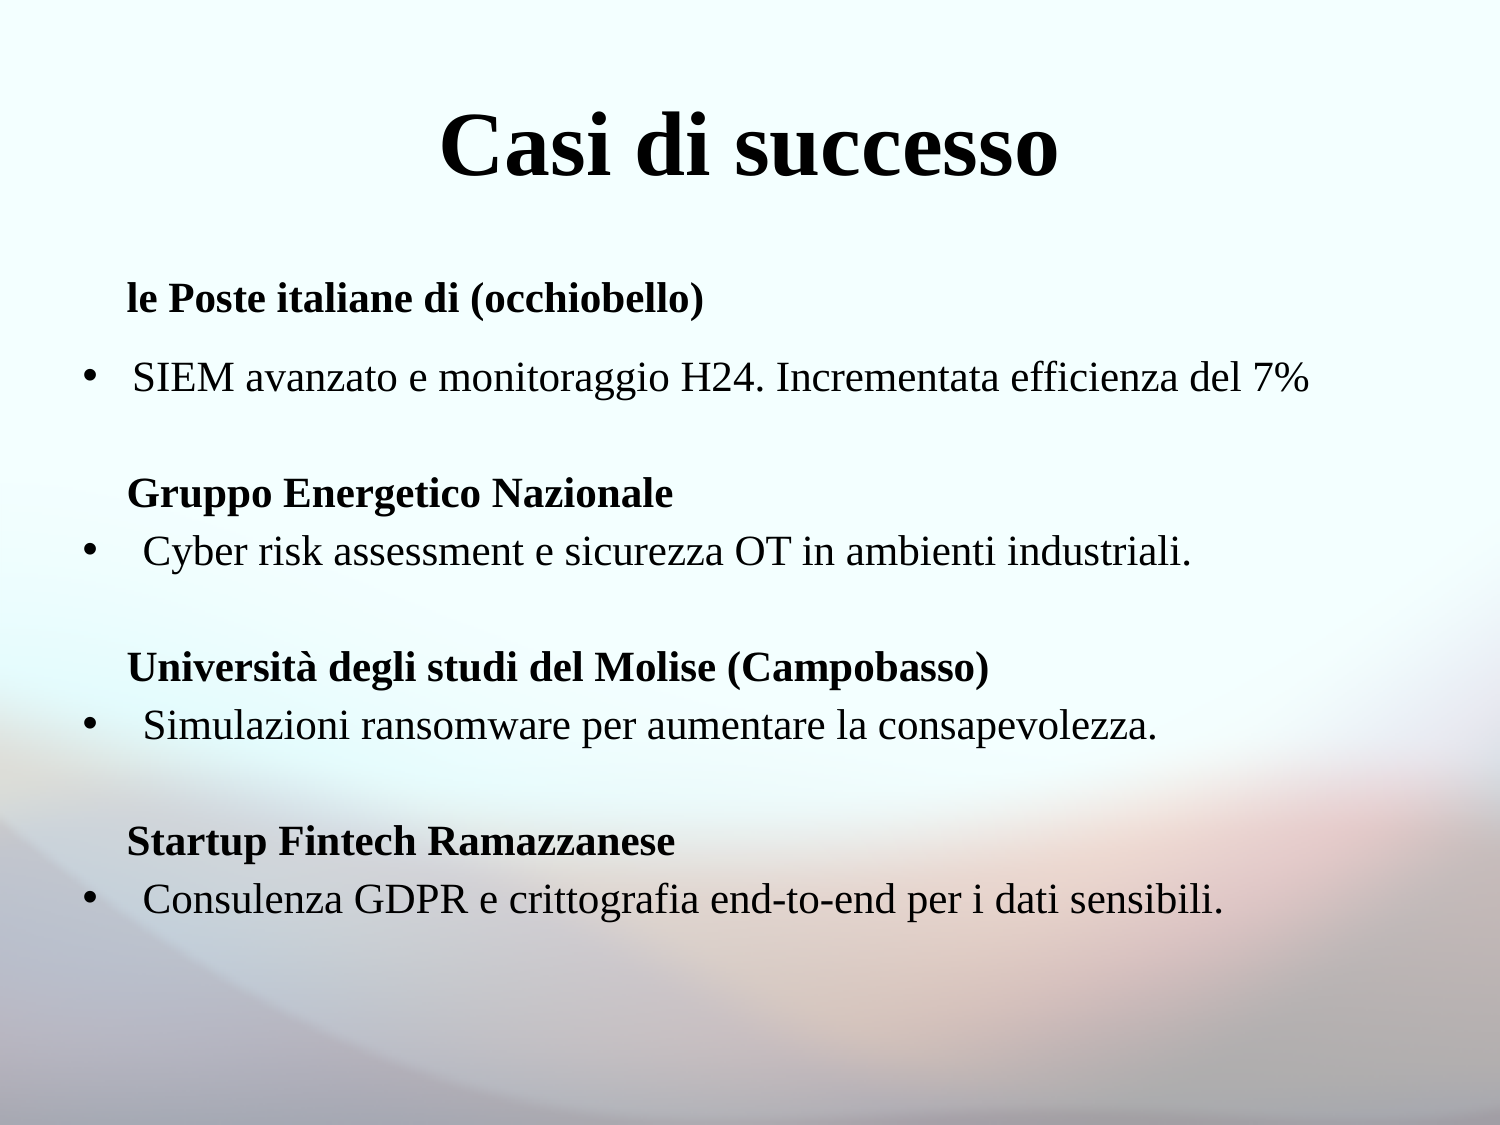

# Casi di successo
🔹 le Poste italiane di (occhiobello)
 SIEM avanzato e monitoraggio H24. Incrementata efficienza del 7%
🔹 Gruppo Energetico Nazionale
 Cyber risk assessment e sicurezza OT in ambienti industriali.
🔹 Università degli studi del Molise (Campobasso)
 Simulazioni ransomware per aumentare la consapevolezza.
🔹 Startup Fintech Ramazzanese
 Consulenza GDPR e crittografia end-to-end per i dati sensibili.